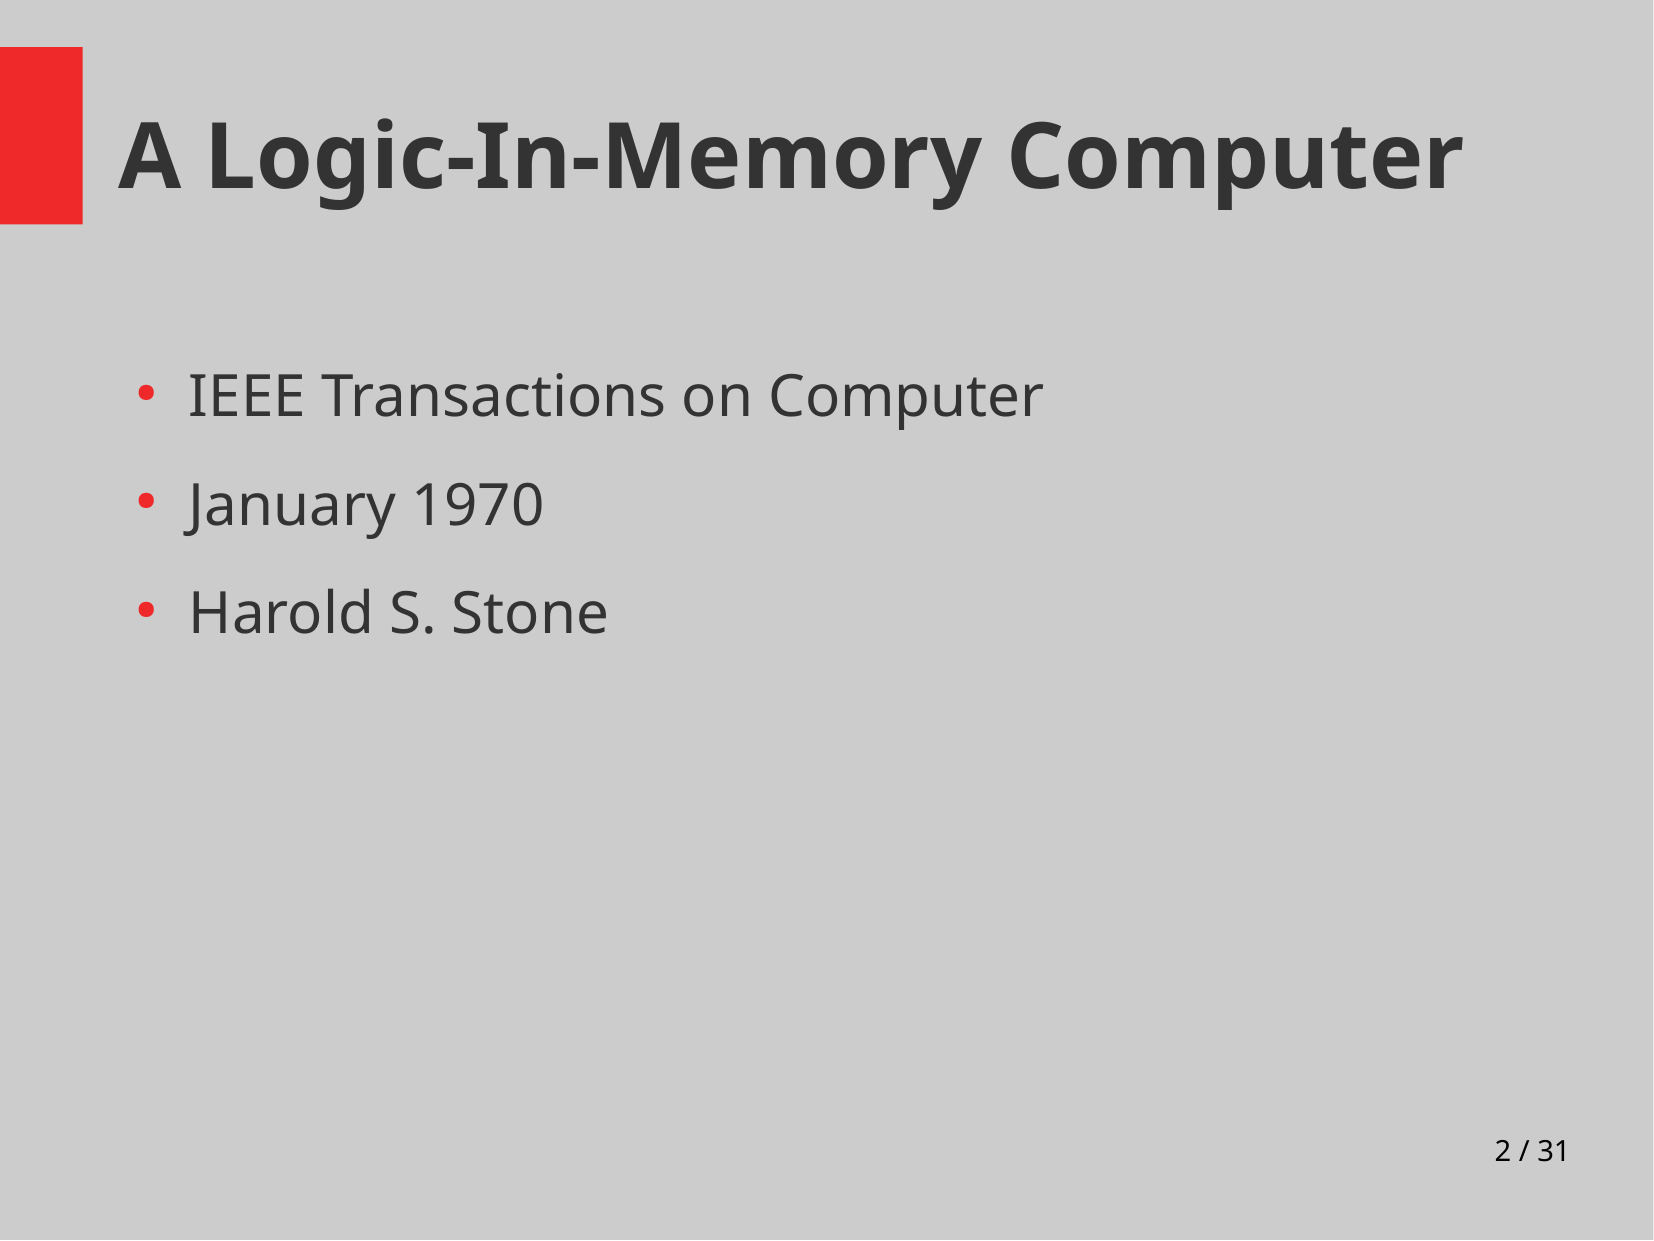

# A Logic-In-Memory Computer
IEEE Transactions on Computer
January 1970
Harold S. Stone
2